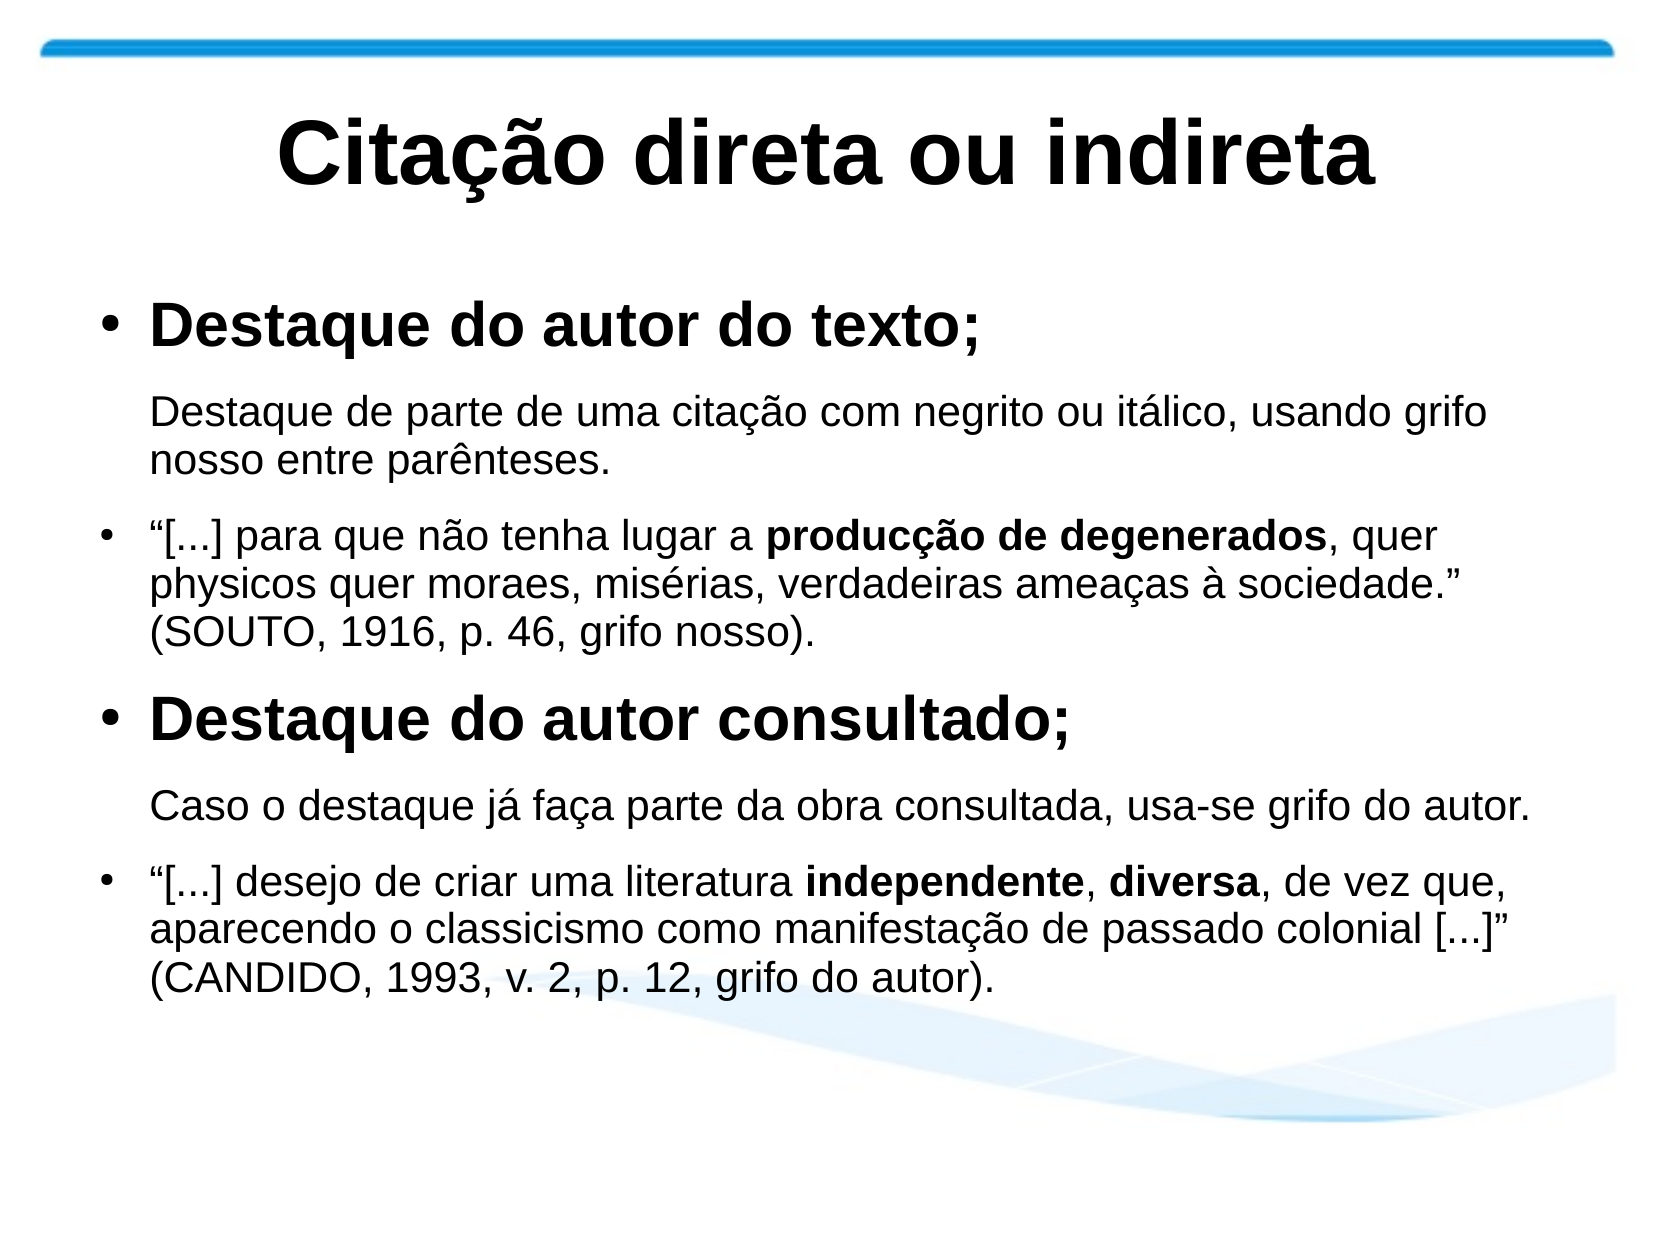

# Citação direta ou indireta
Destaque do autor do texto;
Destaque de parte de uma citação com negrito ou itálico, usando grifo nosso entre parênteses.
“[...] para que não tenha lugar a producção de degenerados, quer physicos quer moraes, misérias, verdadeiras ameaças à sociedade.” (SOUTO, 1916, p. 46, grifo nosso).
Destaque do autor consultado;
Caso o destaque já faça parte da obra consultada, usa-se grifo do autor.
“[...] desejo de criar uma literatura independente, diversa, de vez que, aparecendo o classicismo como manifestação de passado colonial [...]” (CANDIDO, 1993, v. 2, p. 12, grifo do autor).